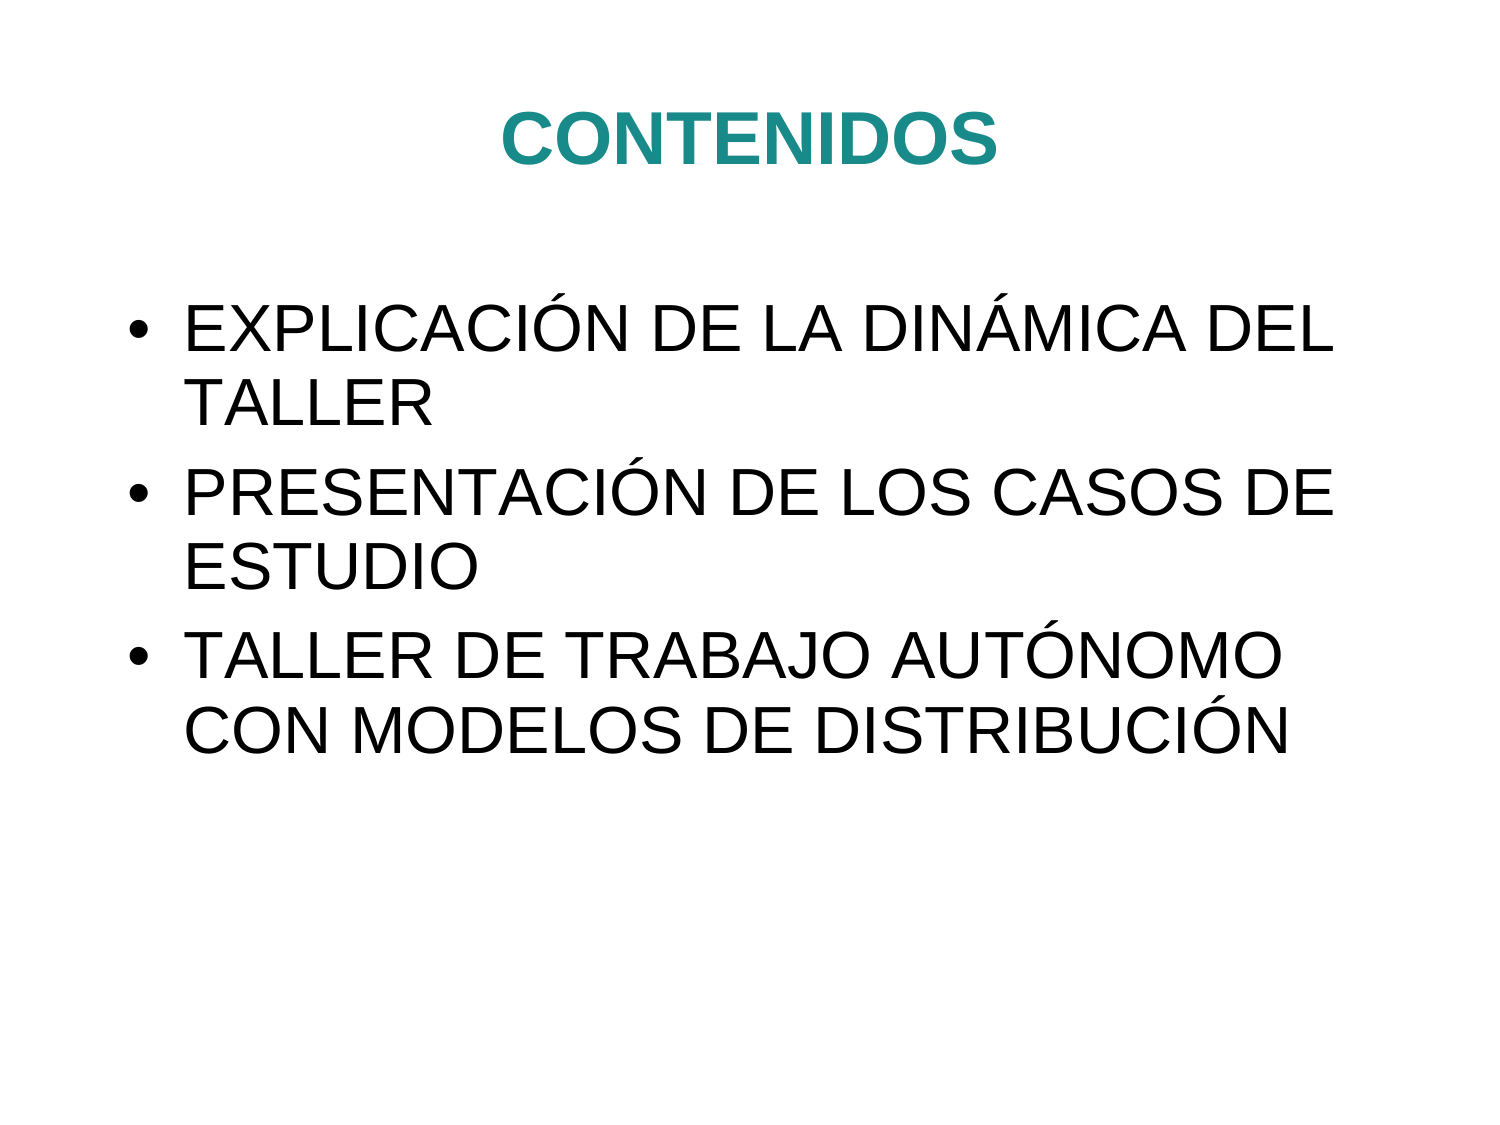

# CONTENIDOS
EXPLICACIÓN DE LA DINÁMICA DEL TALLER
PRESENTACIÓN DE LOS CASOS DE ESTUDIO
TALLER DE TRABAJO AUTÓNOMO CON MODELOS DE DISTRIBUCIÓN